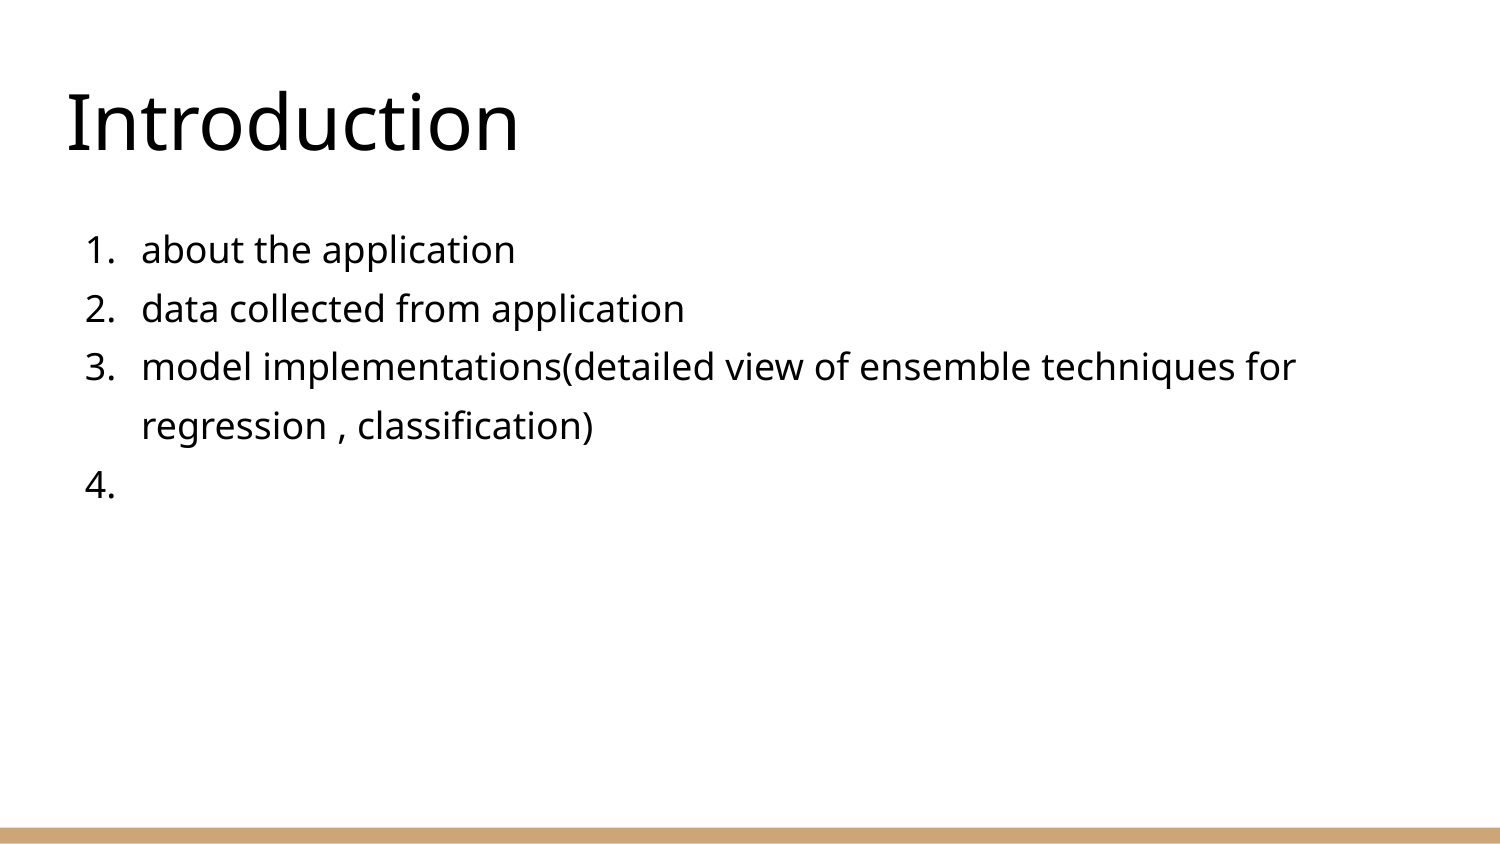

# Introduction
about the application
data collected from application
model implementations(detailed view of ensemble techniques for regression , classification)